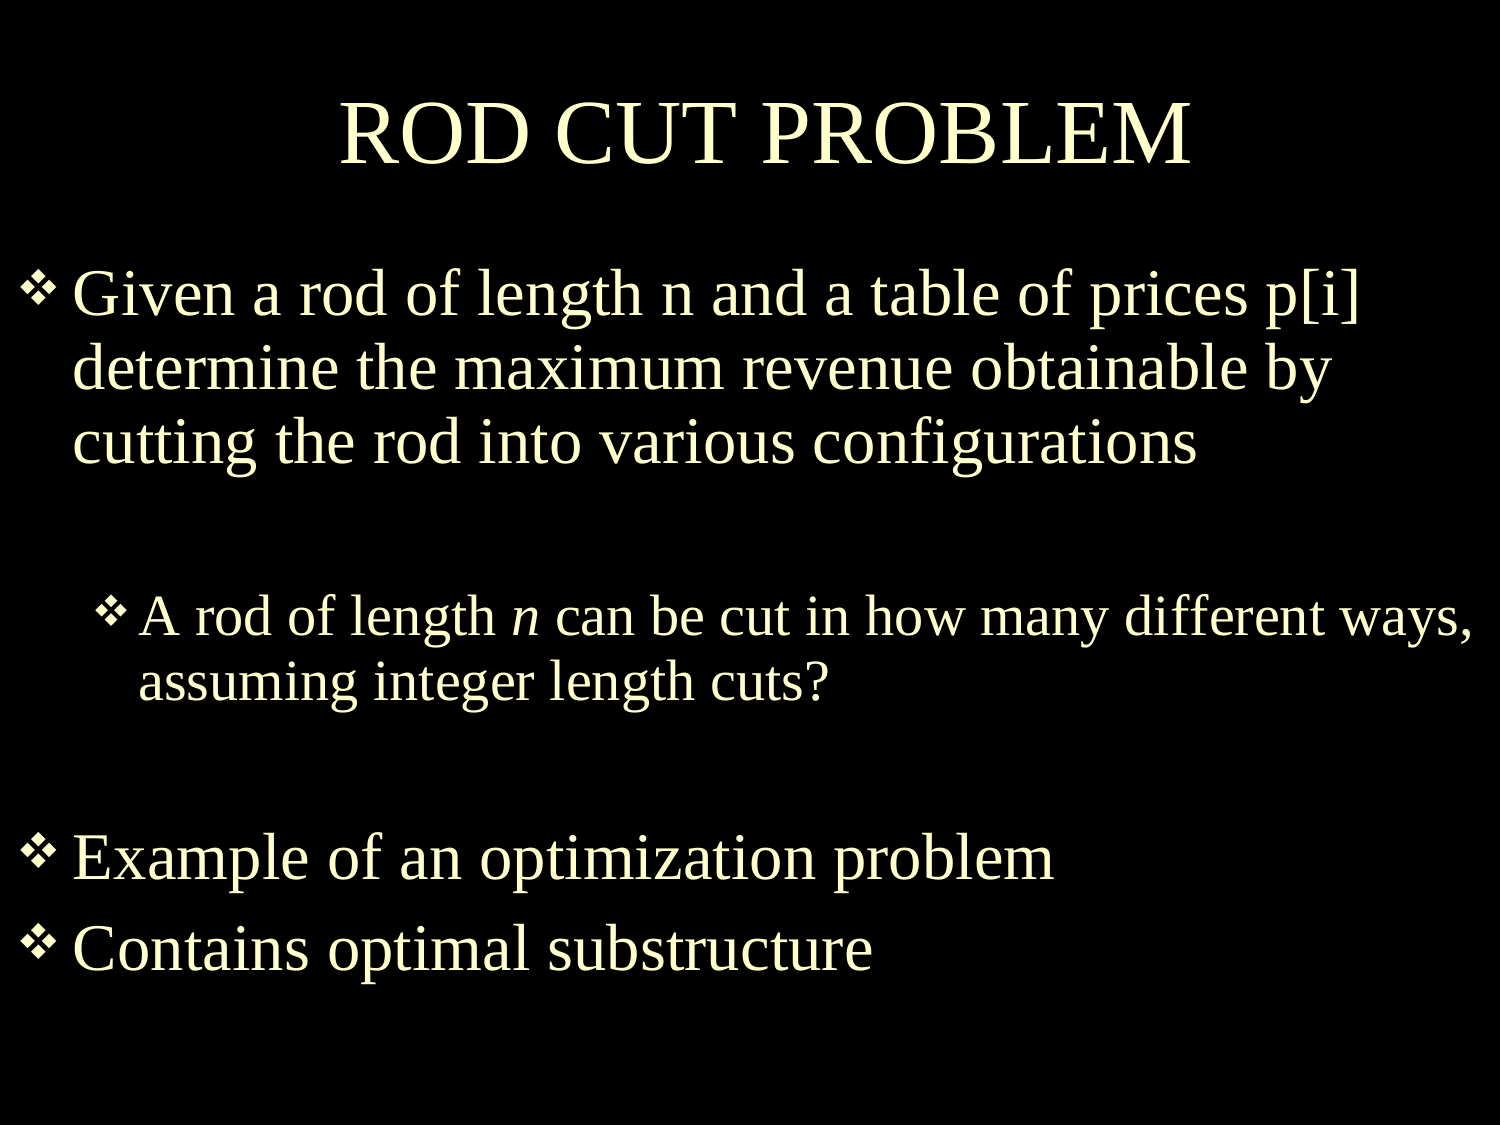

# ROD CUT PROBLEM
Given a rod of length n and a table of prices p[i] determine the maximum revenue obtainable by cutting the rod into various configurations
A rod of length n can be cut in how many different ways, assuming integer length cuts?
Example of an optimization problem
Contains optimal substructure